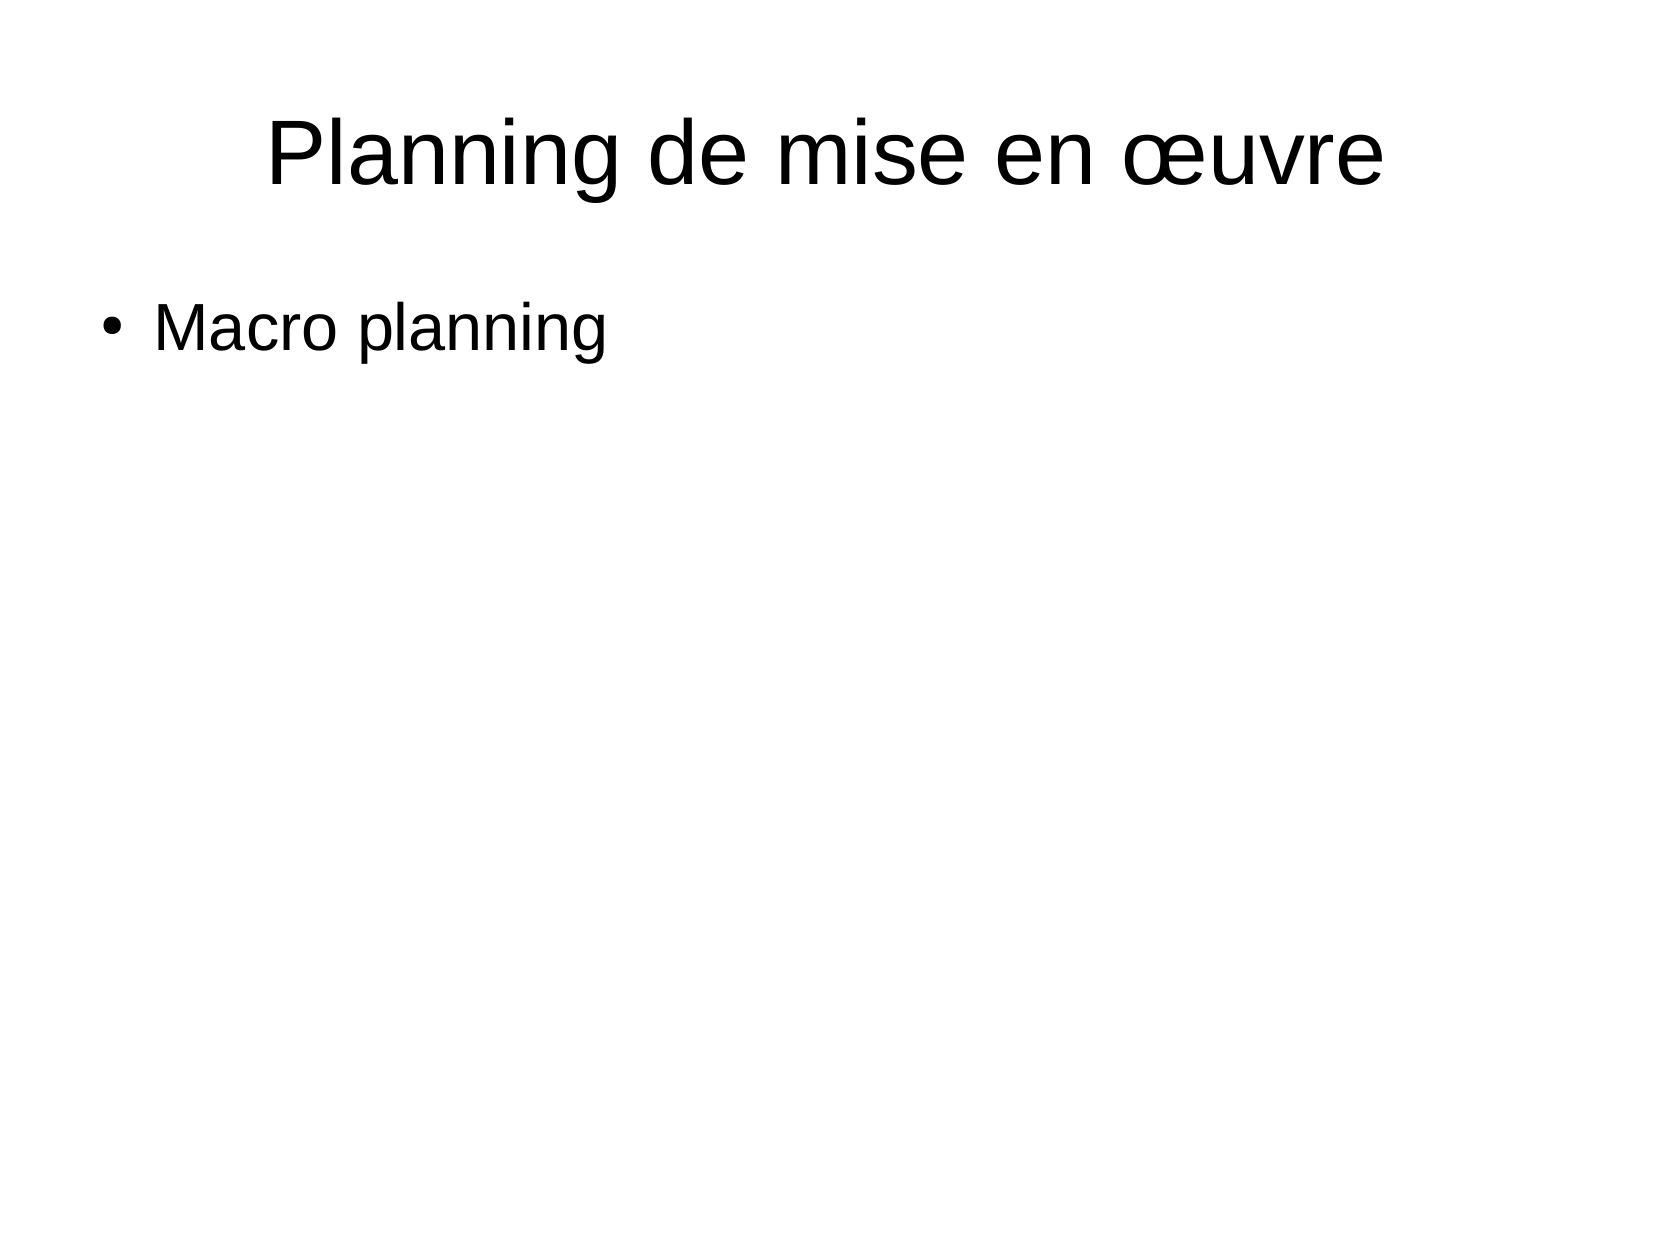

# Planning de mise en œuvre
Macro planning